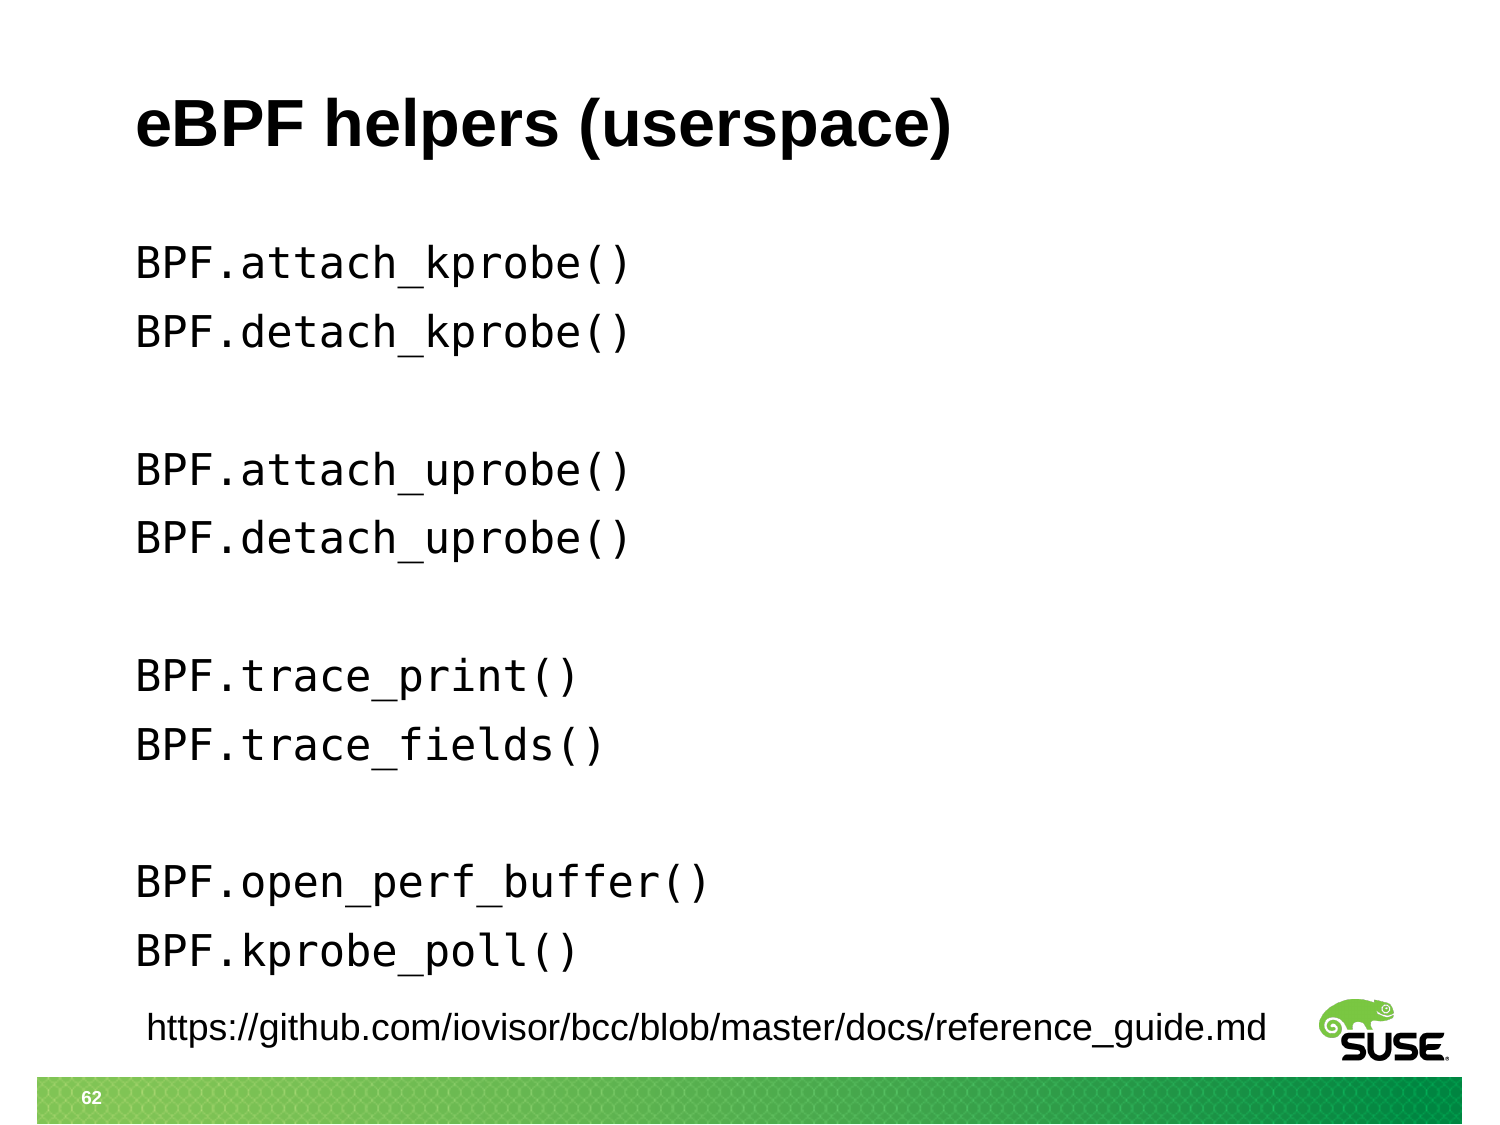

# eBPF helpers (userspace)
BPF.attach_kprobe()
BPF.detach_kprobe()
BPF.attach_uprobe()
BPF.detach_uprobe()
BPF.trace_print()
BPF.trace_fields()
BPF.open_perf_buffer()
BPF.kprobe_poll()
https://github.com/iovisor/bcc/blob/master/docs/reference_guide.md